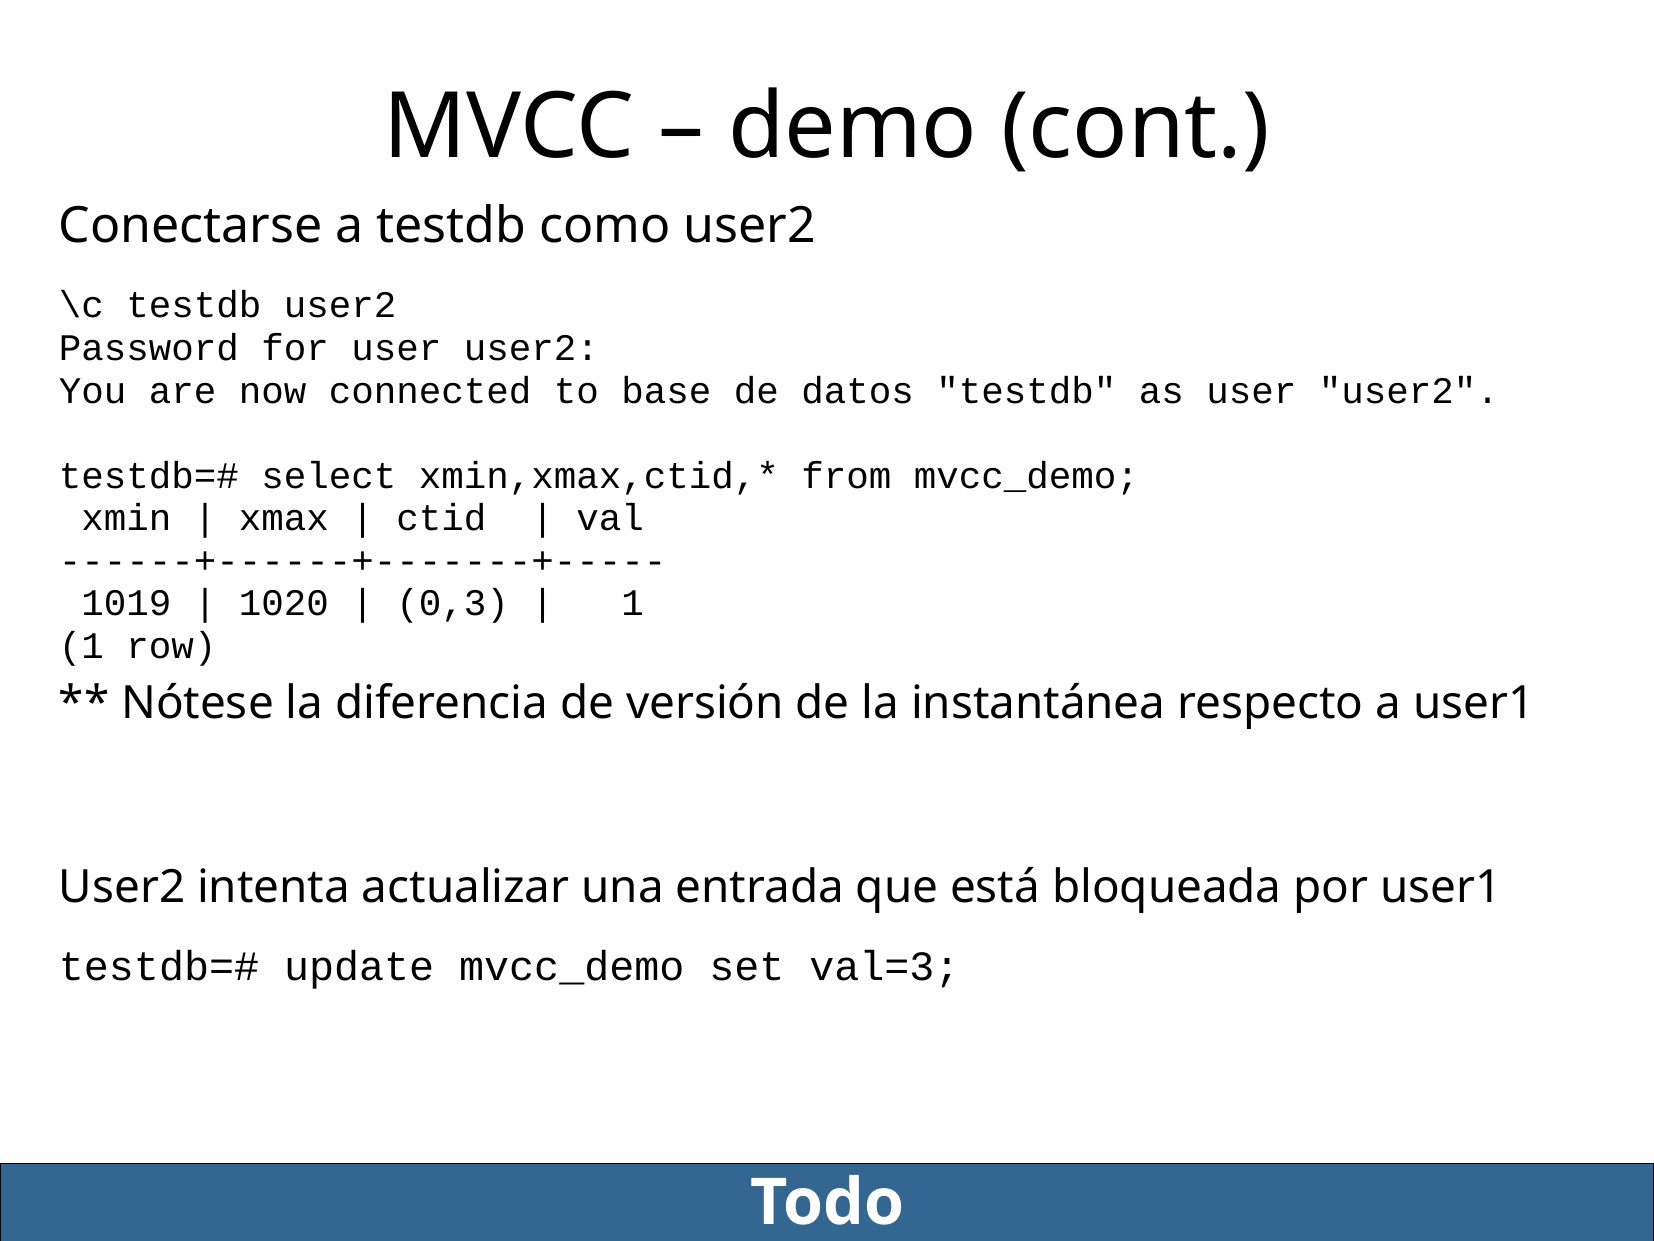

# MVCC – demo (cont.)
Conectarse a testdb como user2
\c testdb user2
Password for user user2:
You are now connected to base de datos "testdb" as user "user2".
testdb=# select xmin,xmax,ctid,* from mvcc_demo;
 xmin | xmax | ctid | val
------+------+-------+-----
 1019 | 1020 | (0,3) | 1
(1 row)
** Nótese la diferencia de versión de la instantánea respecto a user1
User2 intenta actualizar una entrada que está bloqueada por user1
testdb=# update mvcc_demo set val=3;